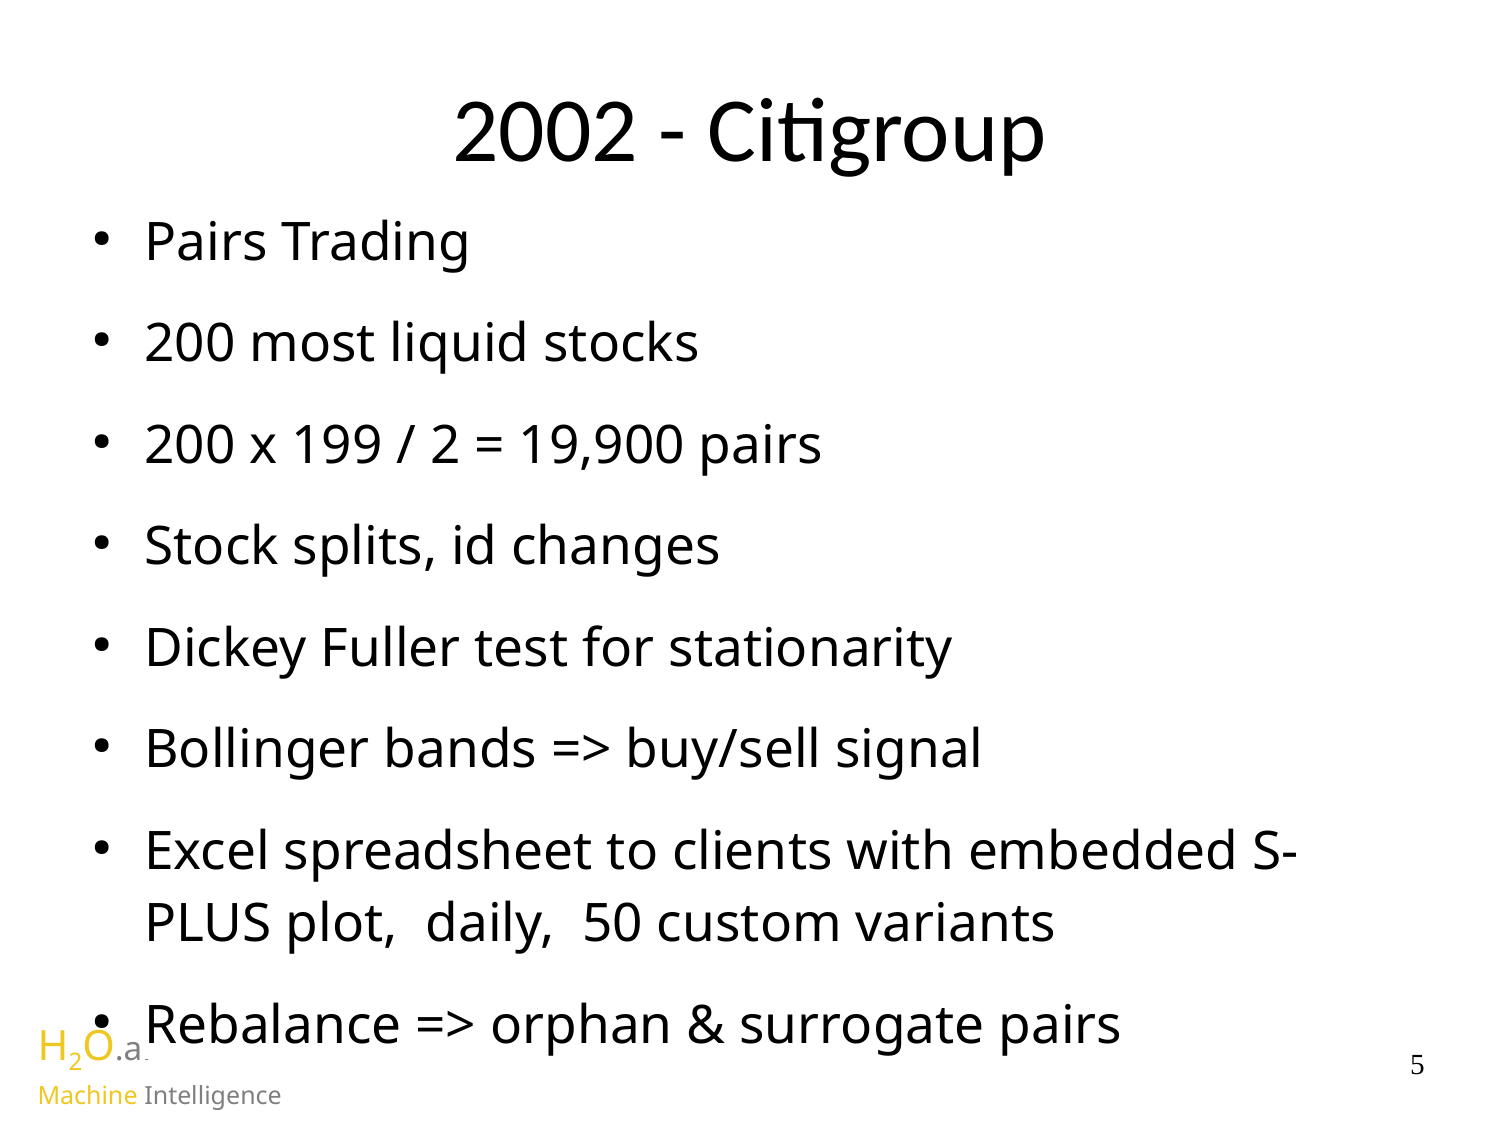

# 2002 - Citigroup
Pairs Trading
200 most liquid stocks
200 x 199 / 2 = 19,900 pairs
Stock splits, id changes
Dickey Fuller test for stationarity
Bollinger bands => buy/sell signal
Excel spreadsheet to clients with embedded S-PLUS plot, daily, 50 custom variants
Rebalance => orphan & surrogate pairs
5